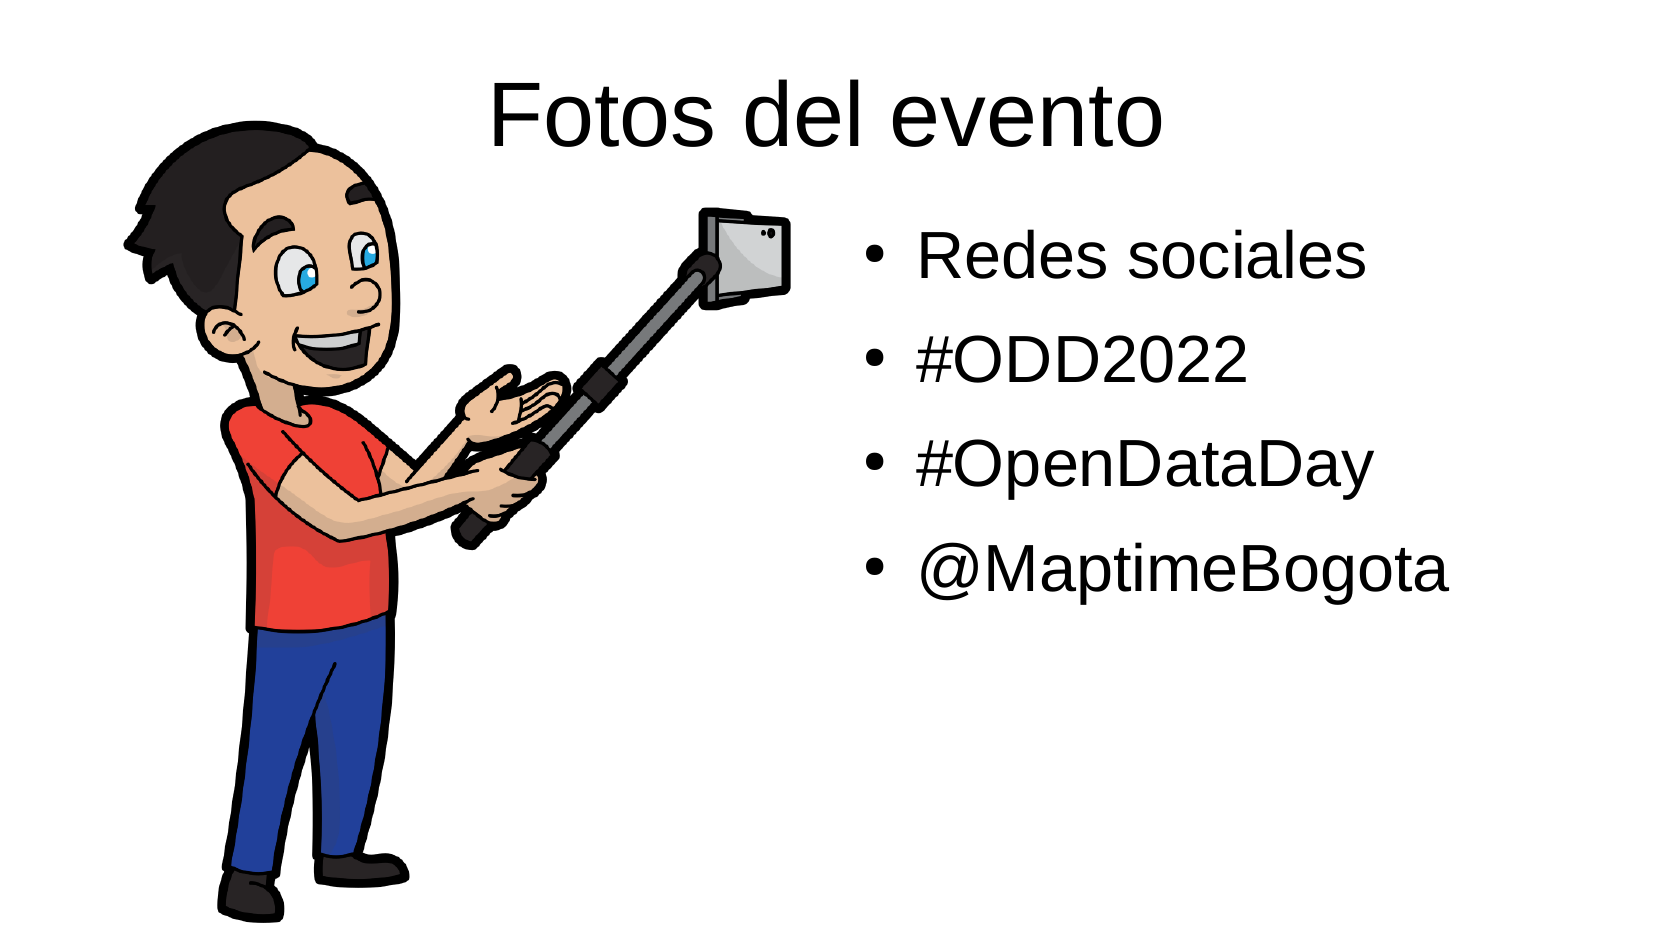

# Fotos del evento
Redes sociales
#ODD2022
#OpenDataDay
@MaptimeBogota